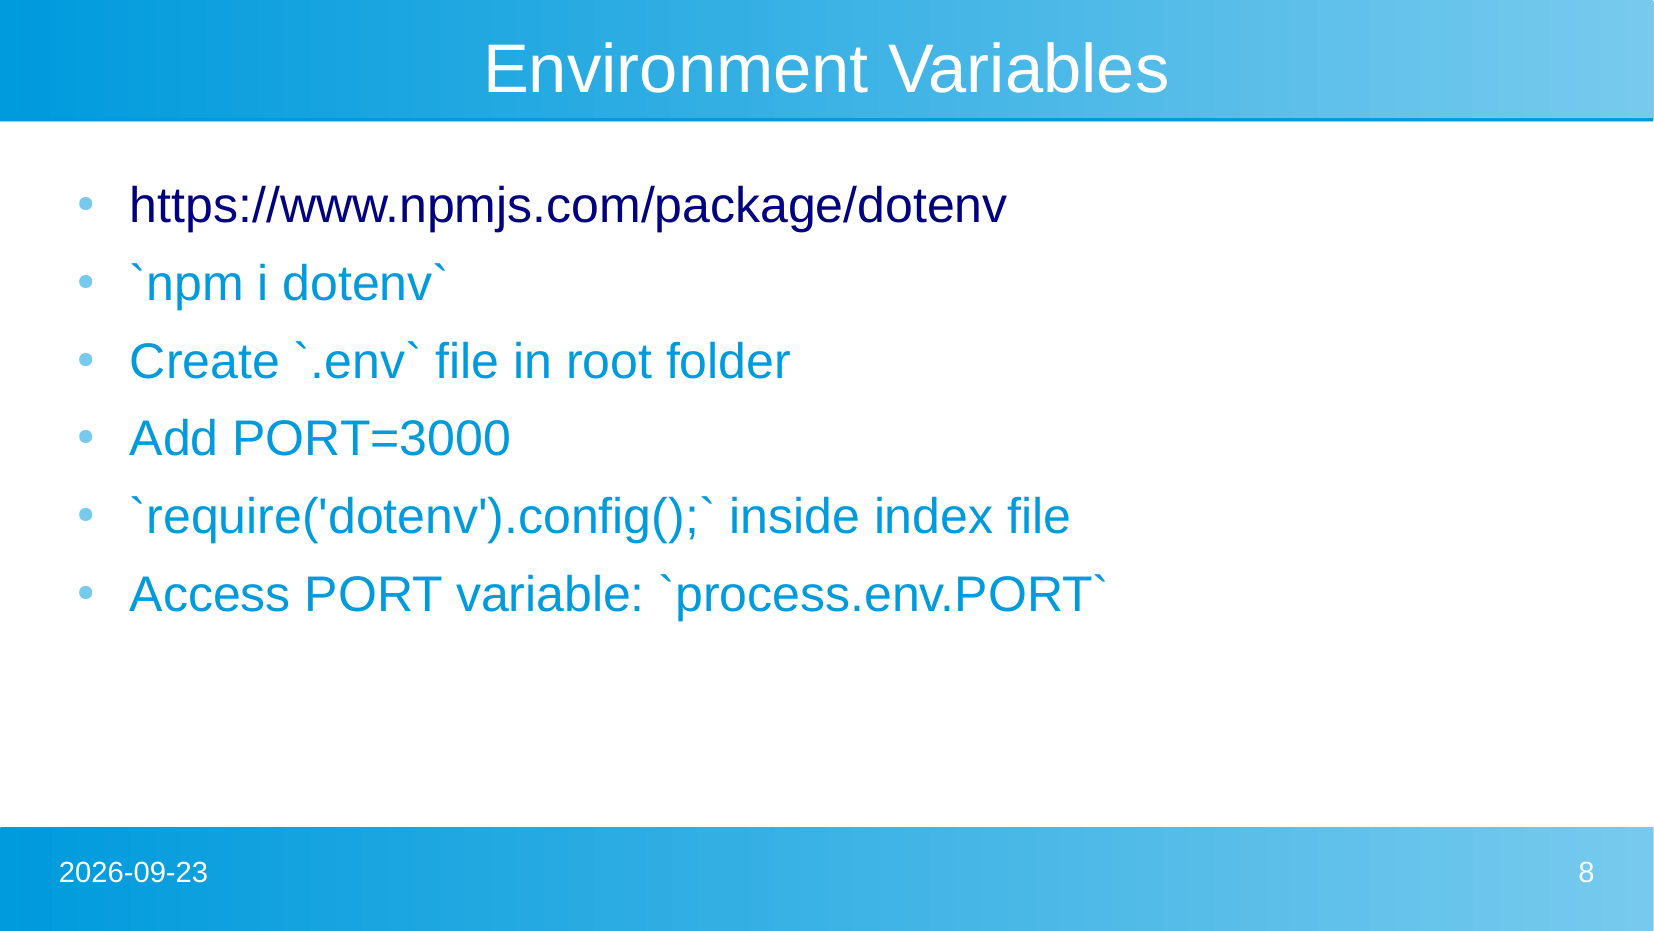

# Environment Variables
https://www.npmjs.com/package/dotenv
`npm i dotenv`
Create `.env` file in root folder
Add PORT=3000
`require('dotenv').config();` inside index file
Access PORT variable: `process.env.PORT`
8